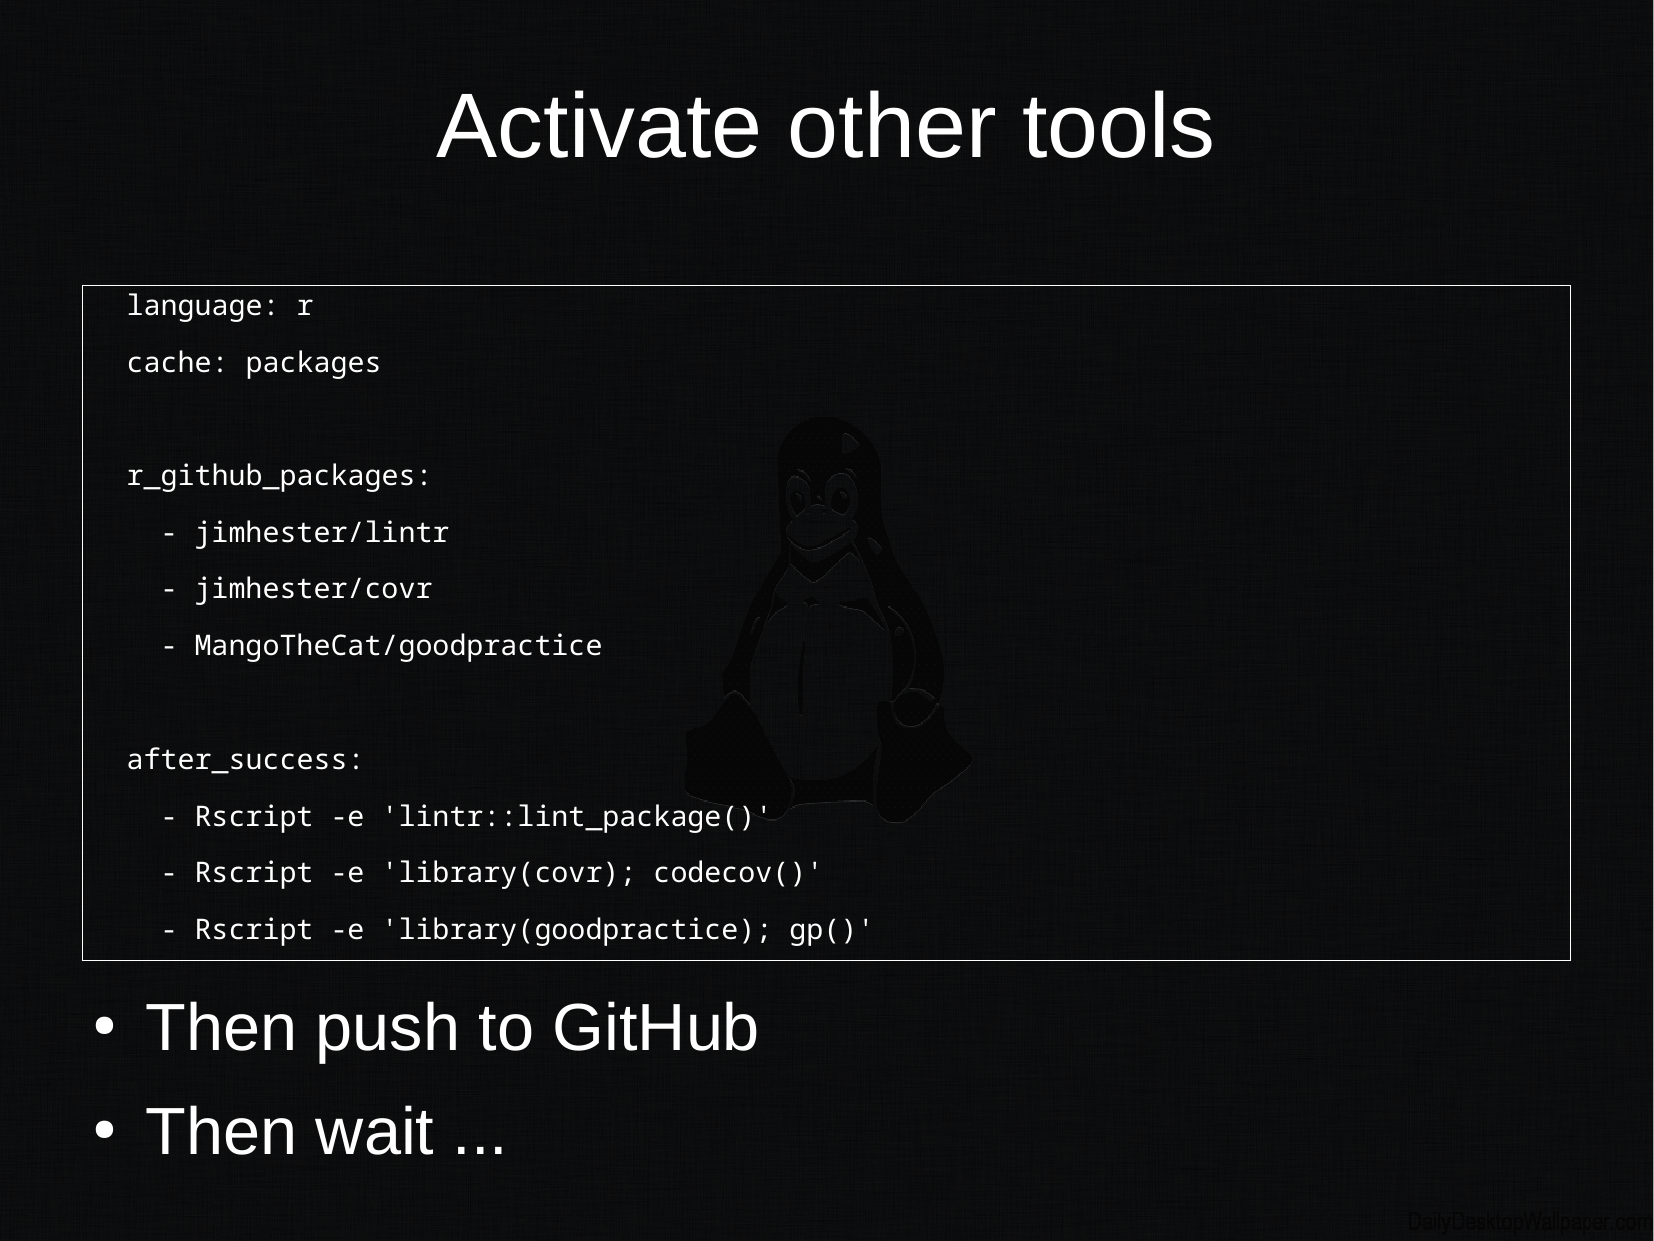

# Activate other tools
language: r
cache: packages
r_github_packages:
 - jimhester/lintr
 - jimhester/covr
 - MangoTheCat/goodpractice
after_success:
 - Rscript -e 'lintr::lint_package()'
 - Rscript -e 'library(covr); codecov()'
 - Rscript -e 'library(goodpractice); gp()'
Then push to GitHub
Then wait ...